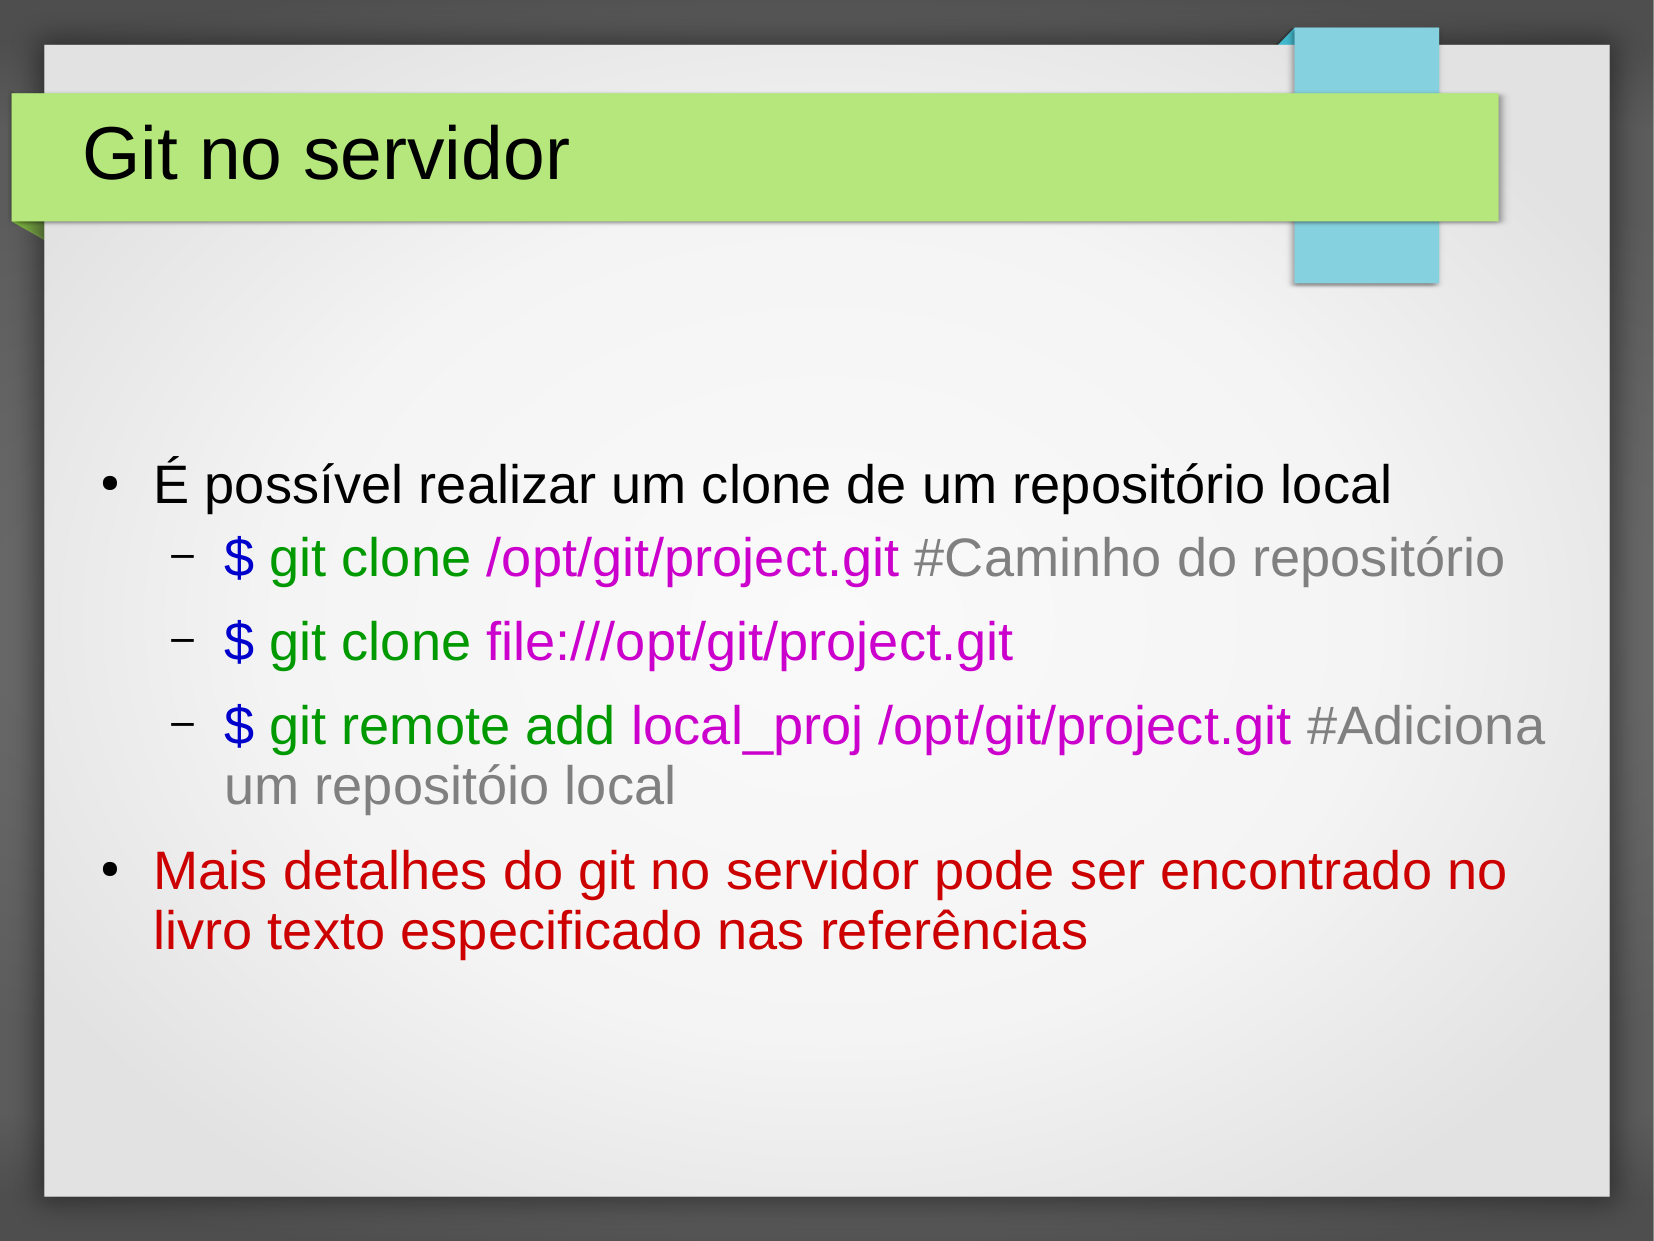

# Git no servidor
É possível realizar um clone de um repositório local
$ git clone /opt/git/project.git #Caminho do repositório
$ git clone file:///opt/git/project.git
$ git remote add local_proj /opt/git/project.git #Adiciona um repositóio local
Mais detalhes do git no servidor pode ser encontrado no livro texto especificado nas referências